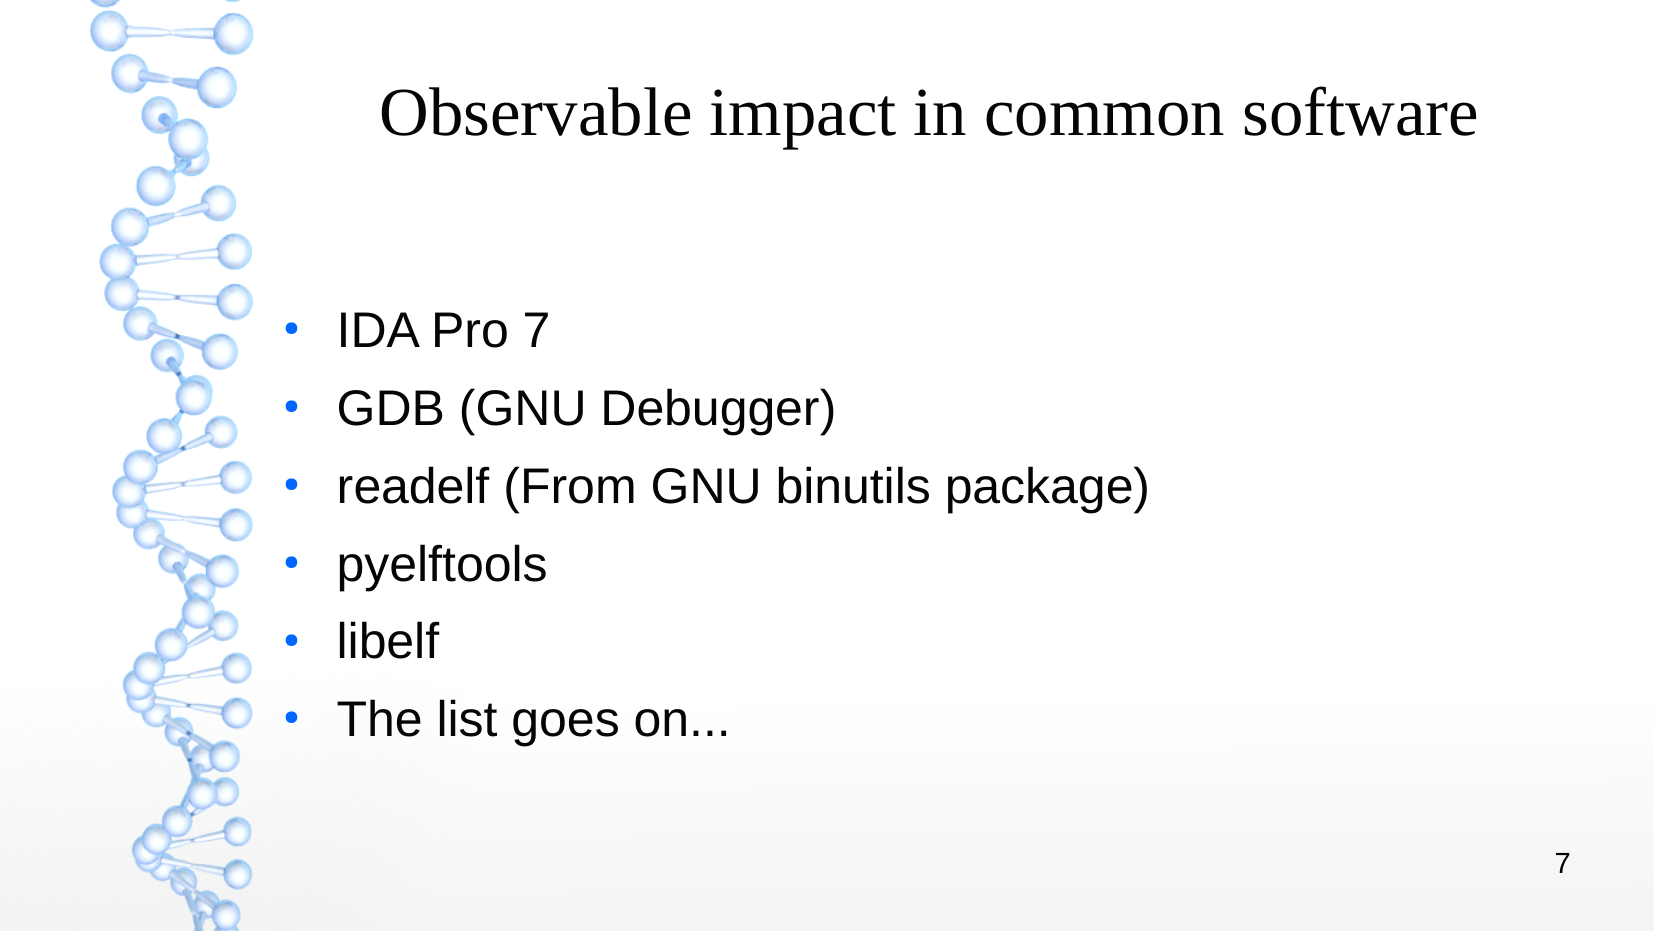

# Observable impact in common software
IDA Pro 7
GDB (GNU Debugger)
readelf (From GNU binutils package)
pyelftools
libelf
The list goes on...
7